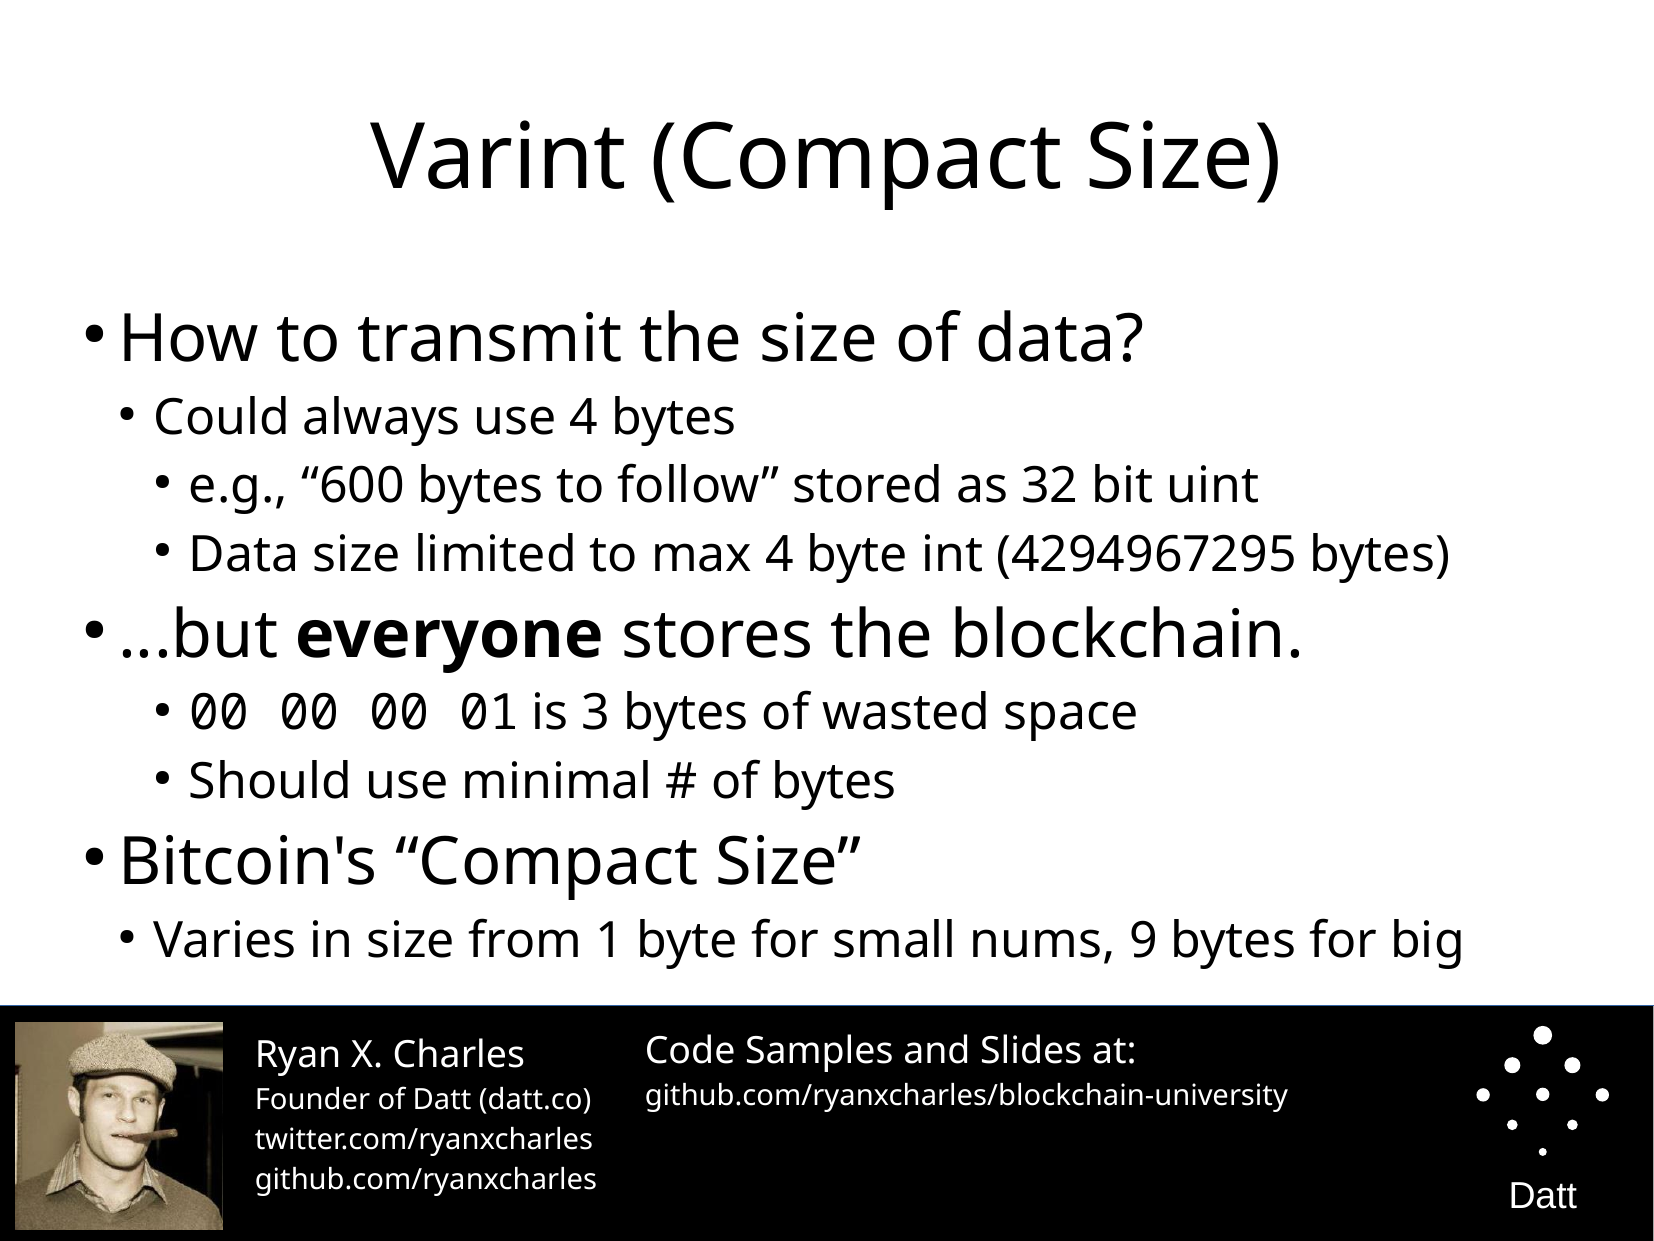

# Varint (Compact Size)
How to transmit the size of data?
Could always use 4 bytes
e.g., “600 bytes to follow” stored as 32 bit uint
Data size limited to max 4 byte int (4294967295 bytes)
...but everyone stores the blockchain.
00 00 00 01 is 3 bytes of wasted space
Should use minimal # of bytes
Bitcoin's “Compact Size”
Varies in size from 1 byte for small nums, 9 bytes for big
Code Samples and Slides at:
github.com/ryanxcharles/blockchain-university
Ryan X. Charles
Founder of Datt (datt.co)
twitter.com/ryanxcharles
github.com/ryanxcharles
Datt